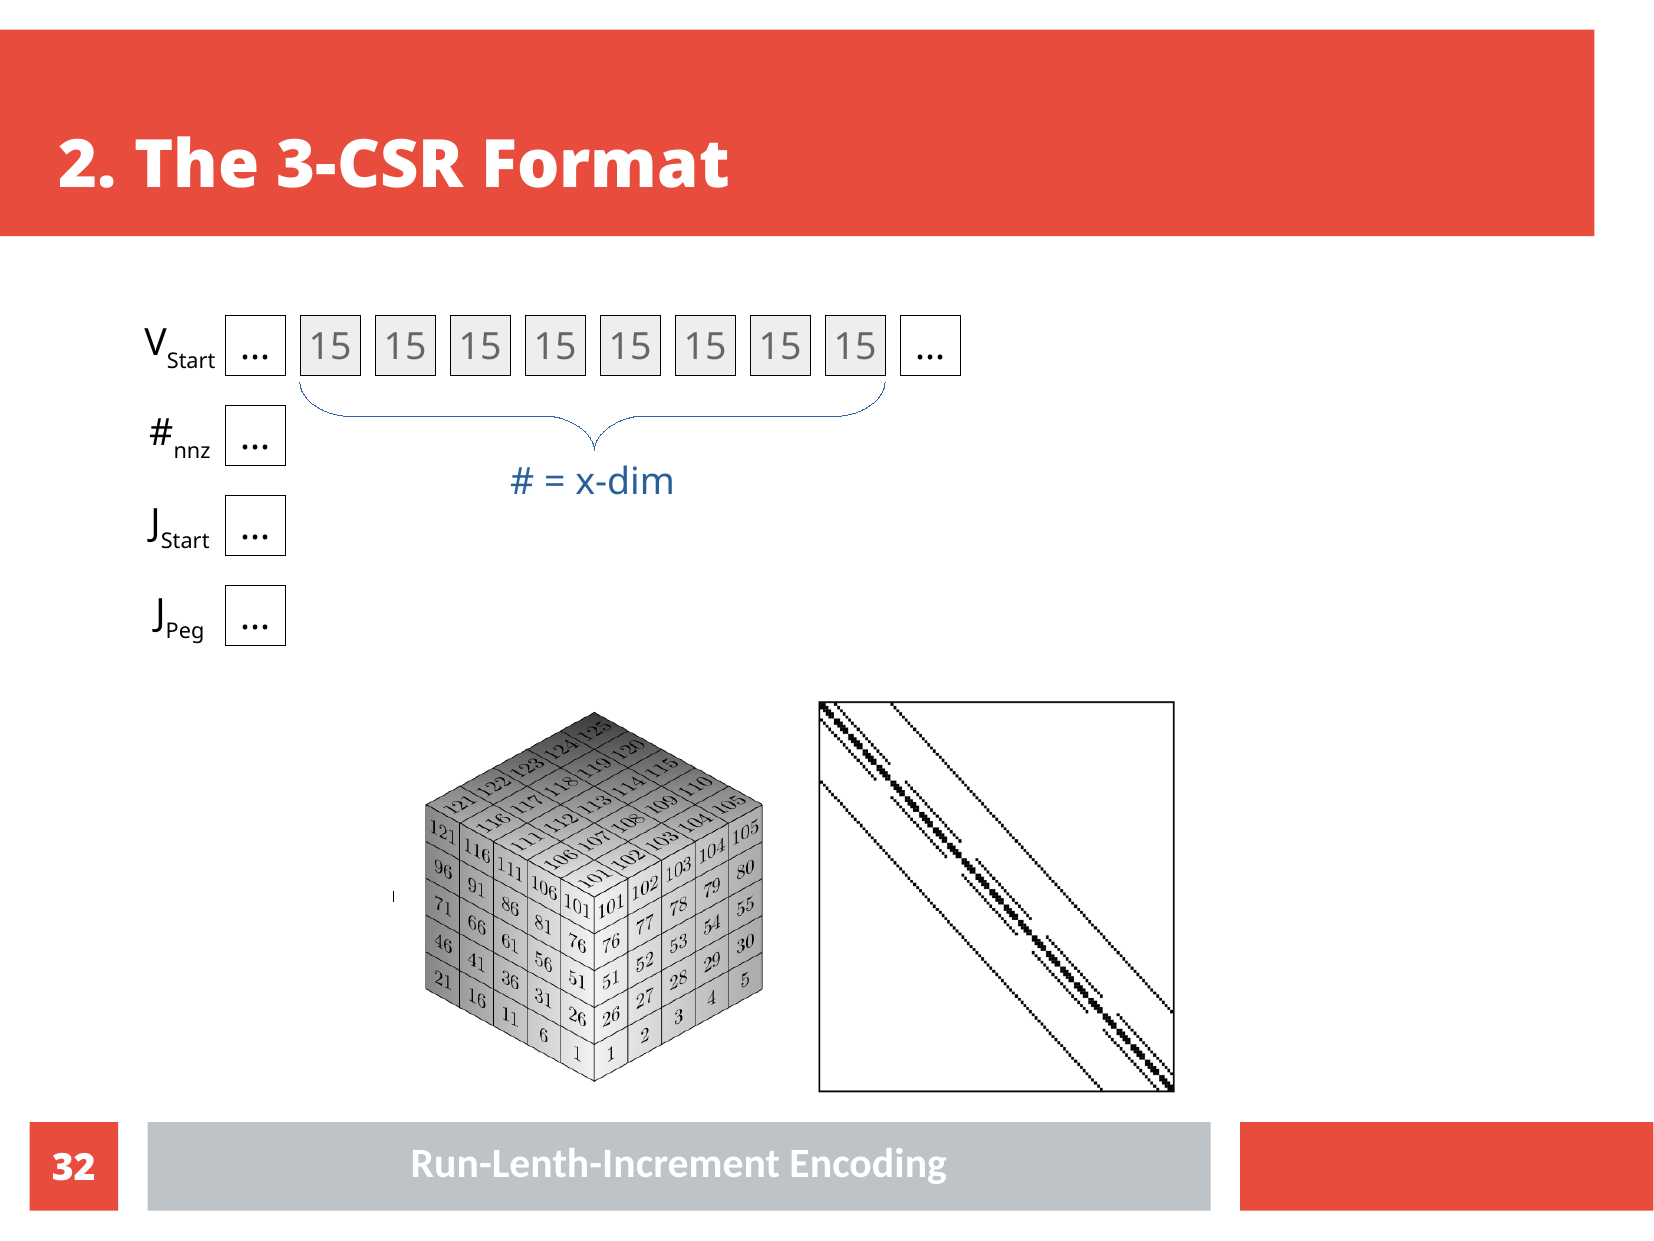

# 2. The 3-CSR Format
VStart
...
15
15
15
15
15
15
15
15
...
#nnz
...
# = x-dim
JStart
...
JPeg
...
32
Run-Lenth-Increment Encoding